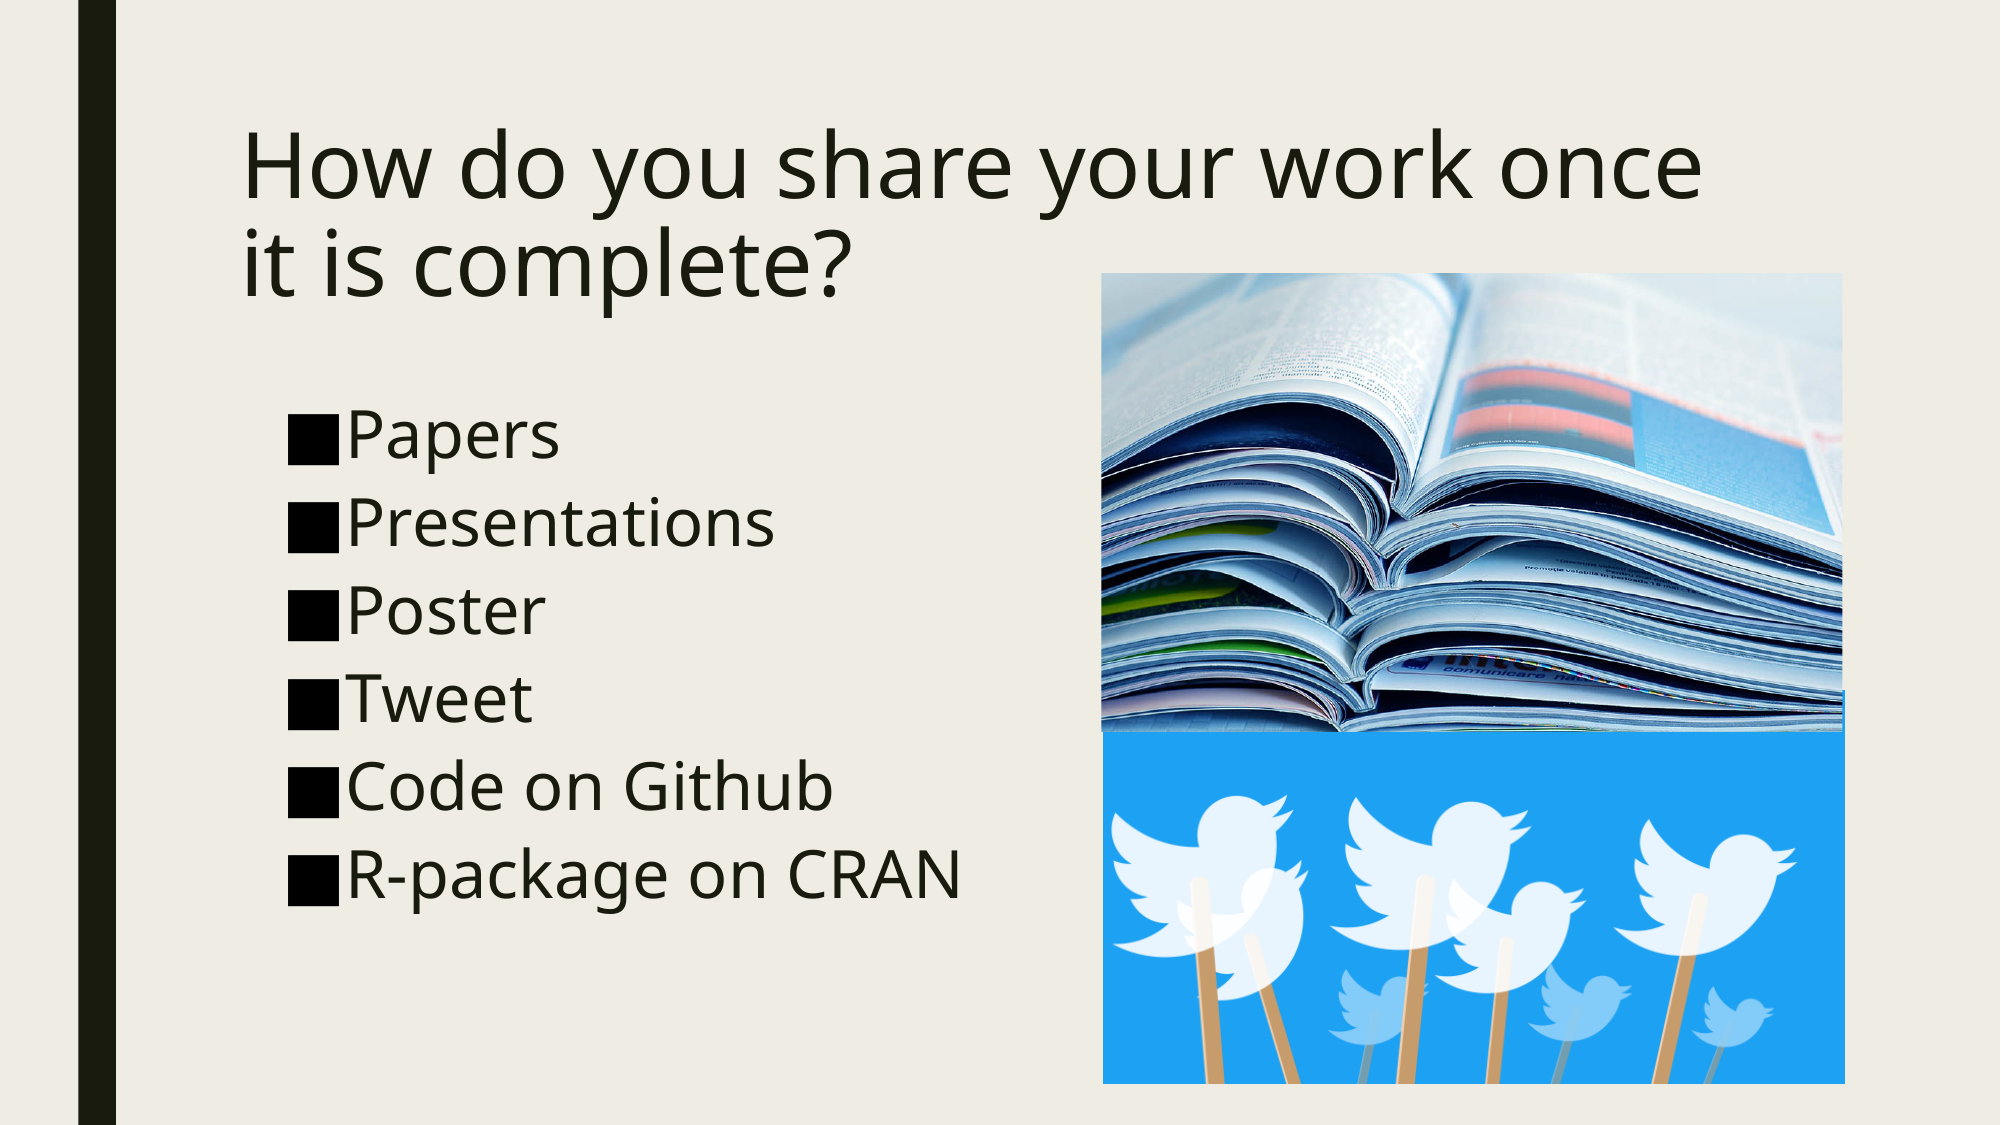

# How do you share your work once it is complete?
Papers
Presentations
Poster
Tweet
Code on Github
R-package on CRAN